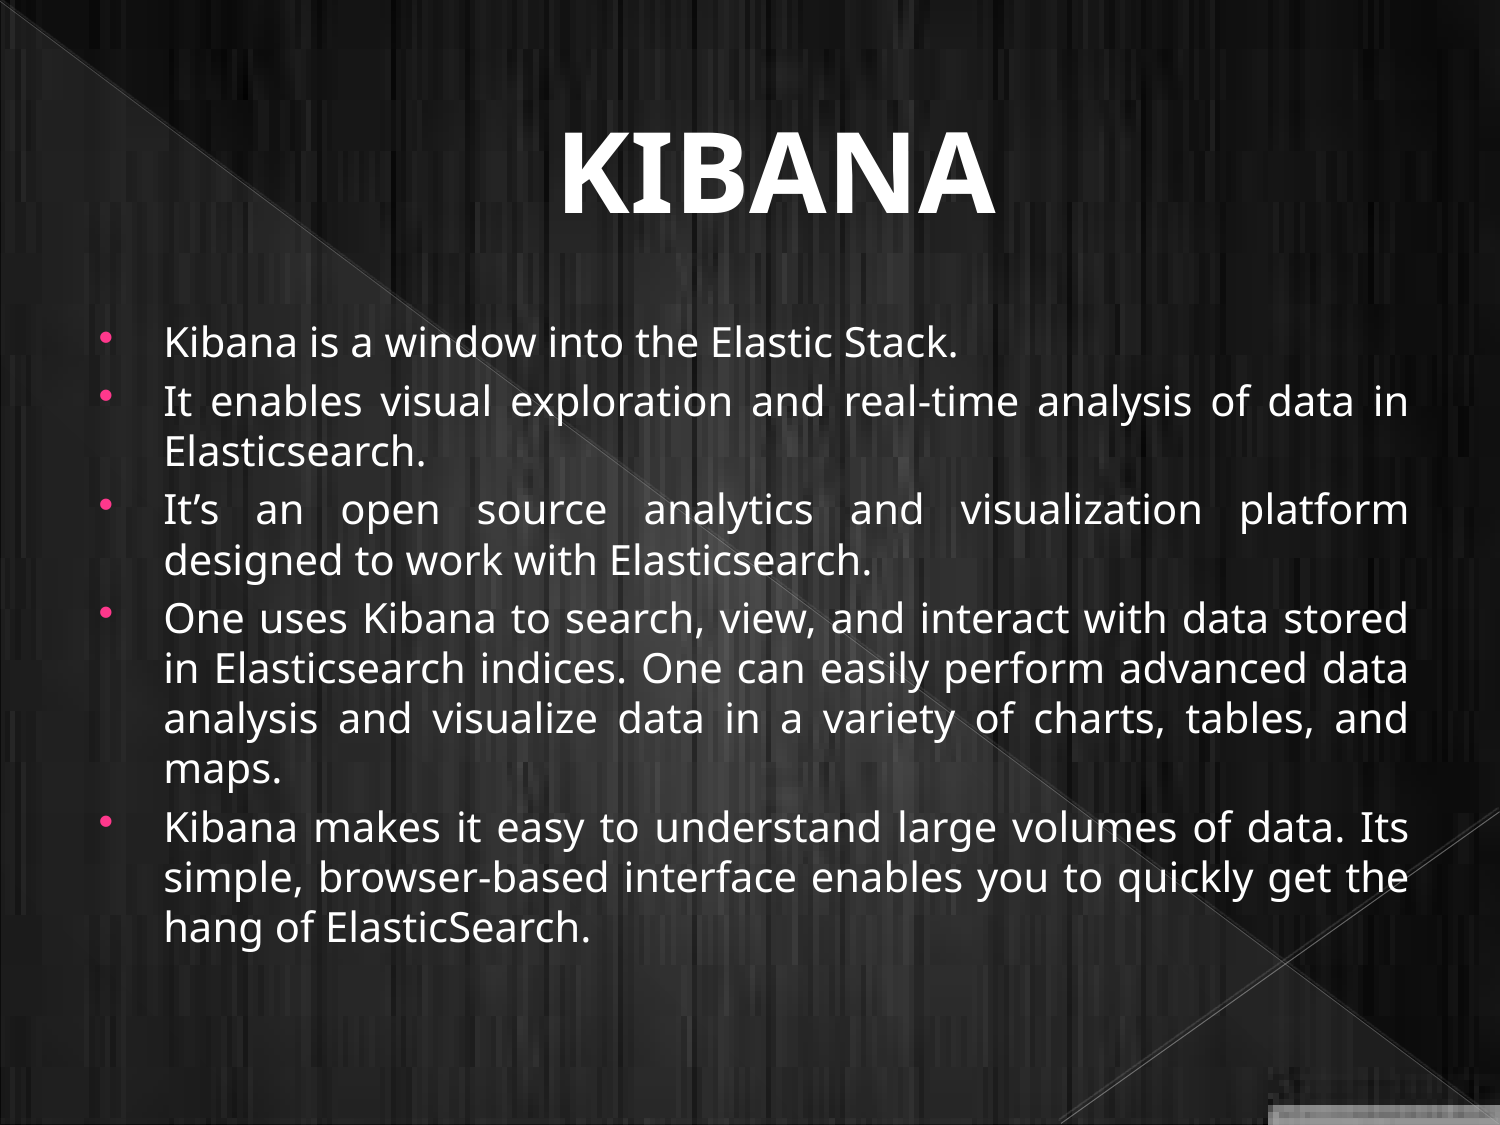

KIBANA
# Kibana is a window into the Elastic Stack.
It enables visual exploration and real-time analysis of data in Elasticsearch.
It’s an open source analytics and visualization platform designed to work with Elasticsearch.
One uses Kibana to search, view, and interact with data stored in Elasticsearch indices. One can easily perform advanced data analysis and visualize data in a variety of charts, tables, and maps.
Kibana makes it easy to understand large volumes of data. Its simple, browser-based interface enables you to quickly get the hang of ElasticSearch.